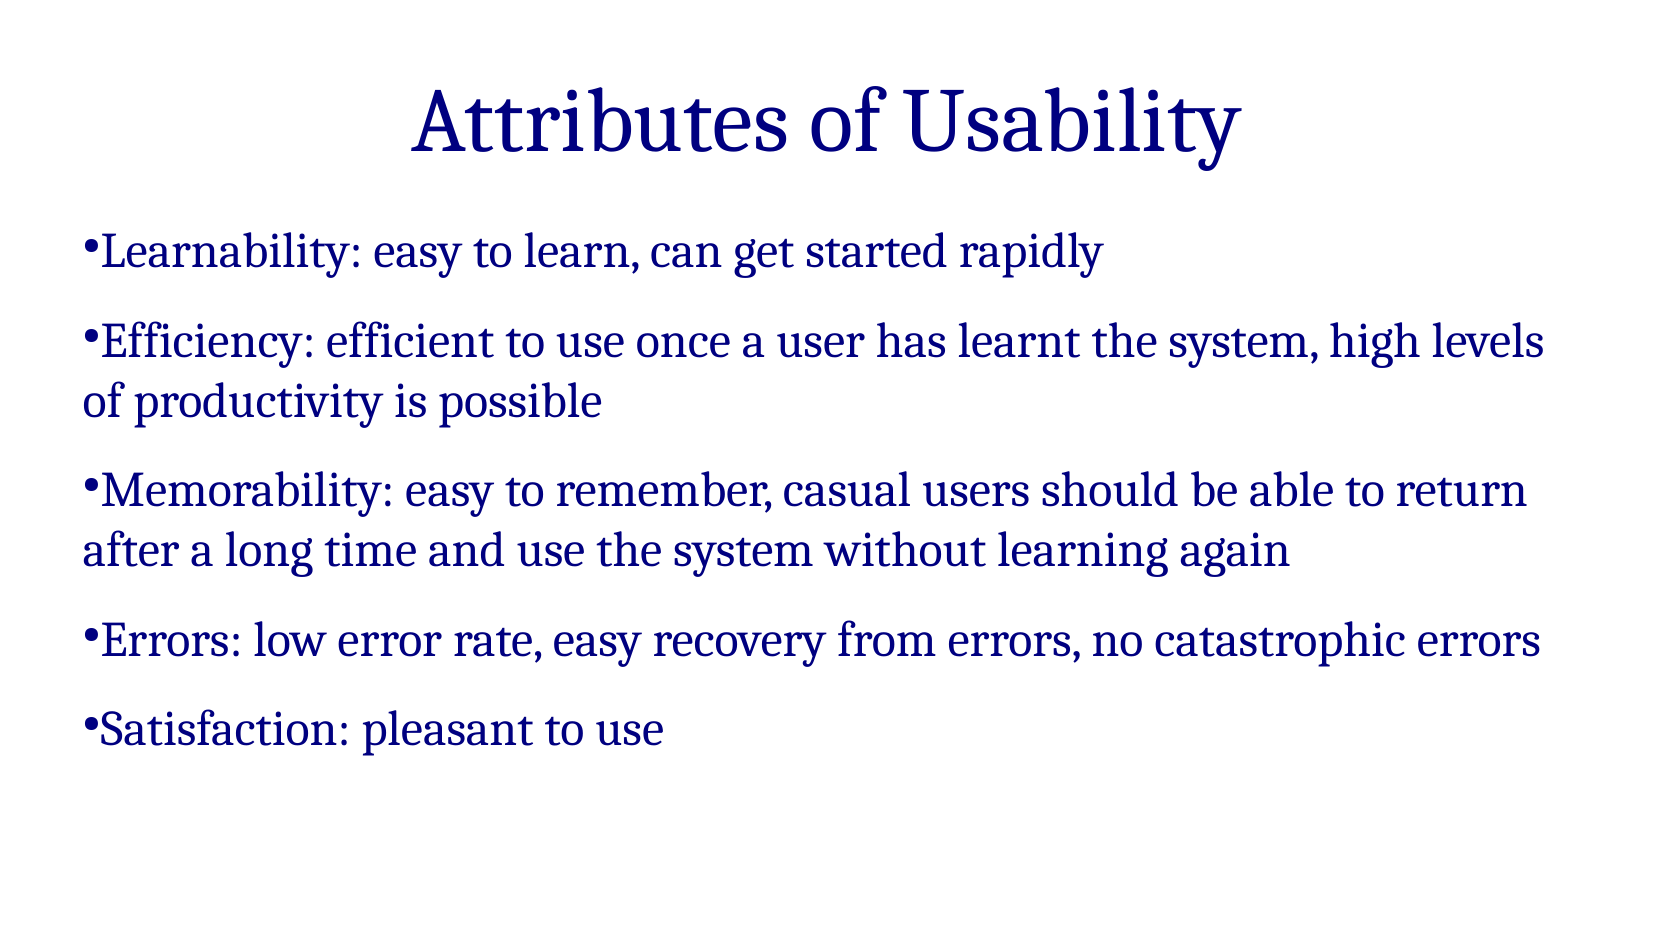

# Attributes of Usability
Learnability: easy to learn, can get started rapidly
Efficiency: efficient to use once a user has learnt the system, high levels of productivity is possible
Memorability: easy to remember, casual users should be able to return after a long time and use the system without learning again
Errors: low error rate, easy recovery from errors, no catastrophic errors
Satisfaction: pleasant to use